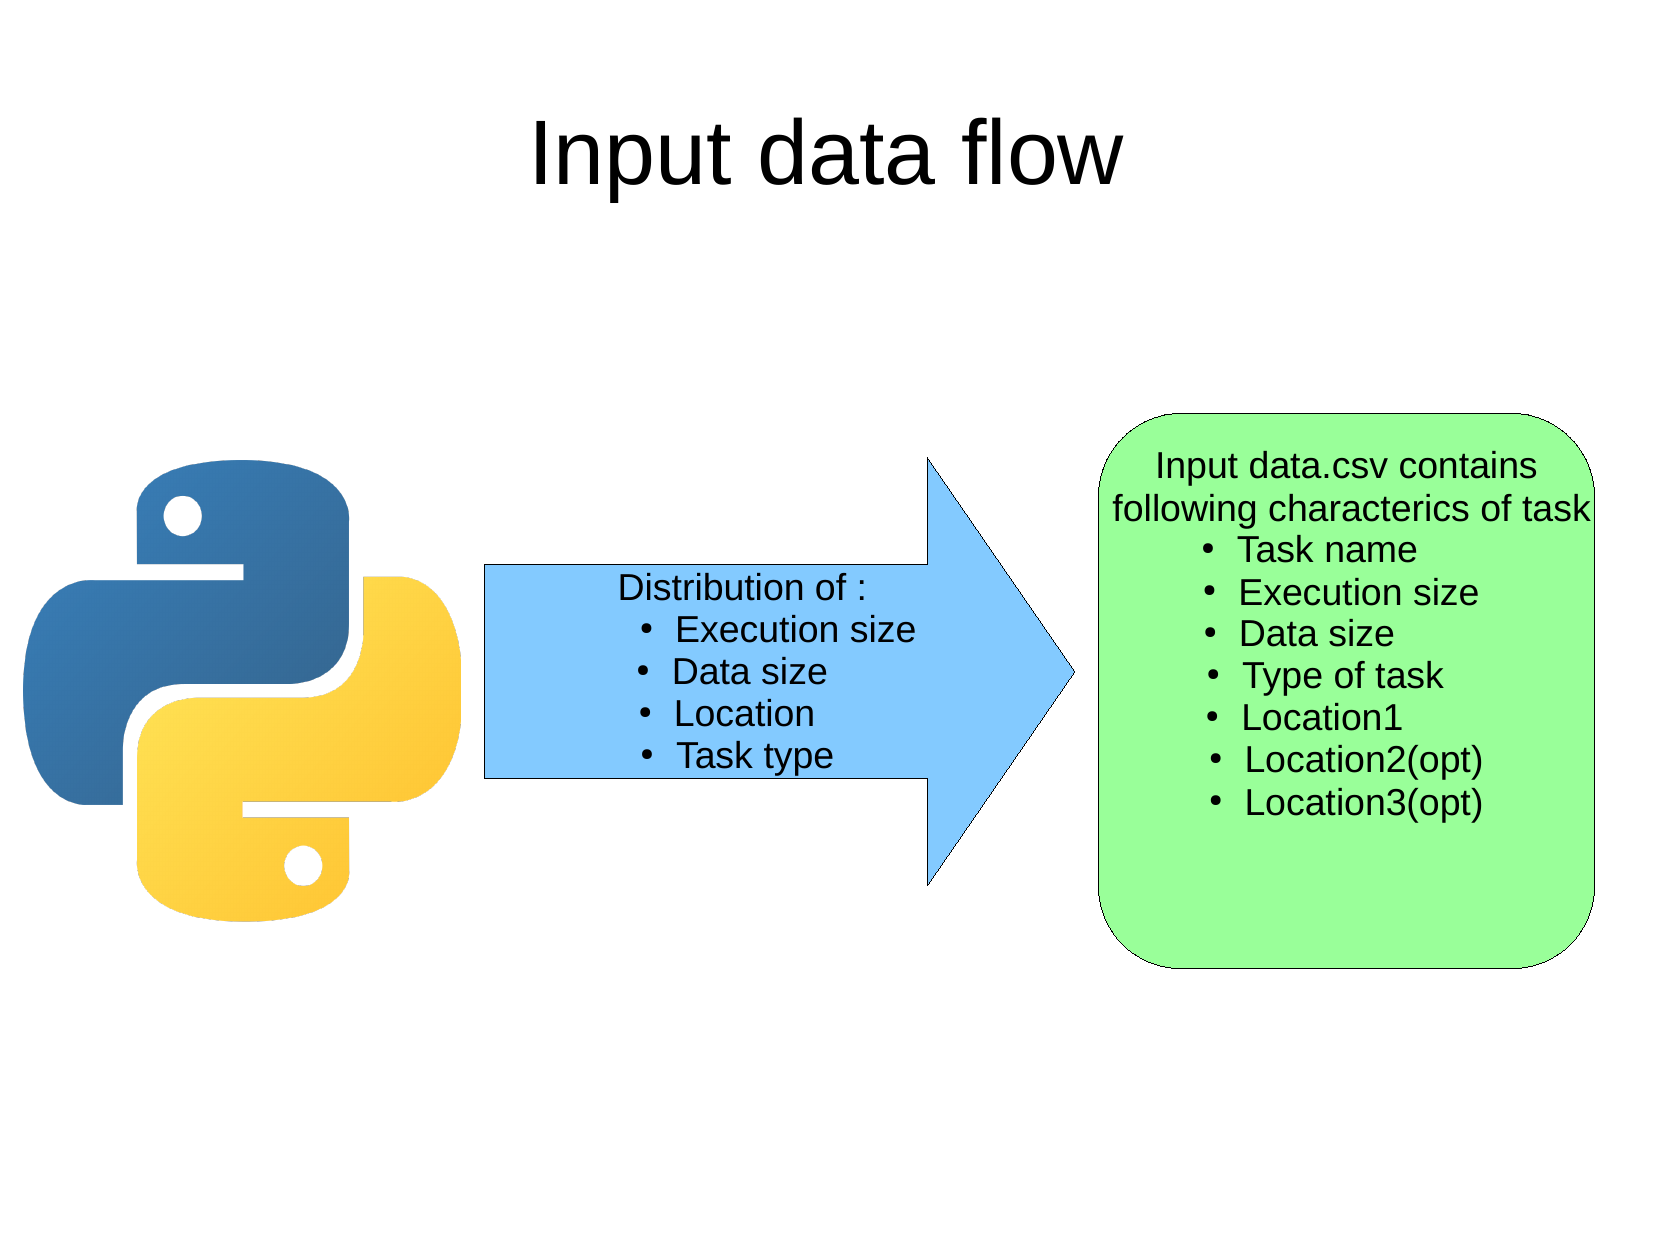

# Input data flow
Input data.csv contains
 following characterics of task
Task name
Execution size
Data size
Type of task
Location1
Location2(opt)
Location3(opt)
Distribution of :
Execution size
Data size
Location
Task type